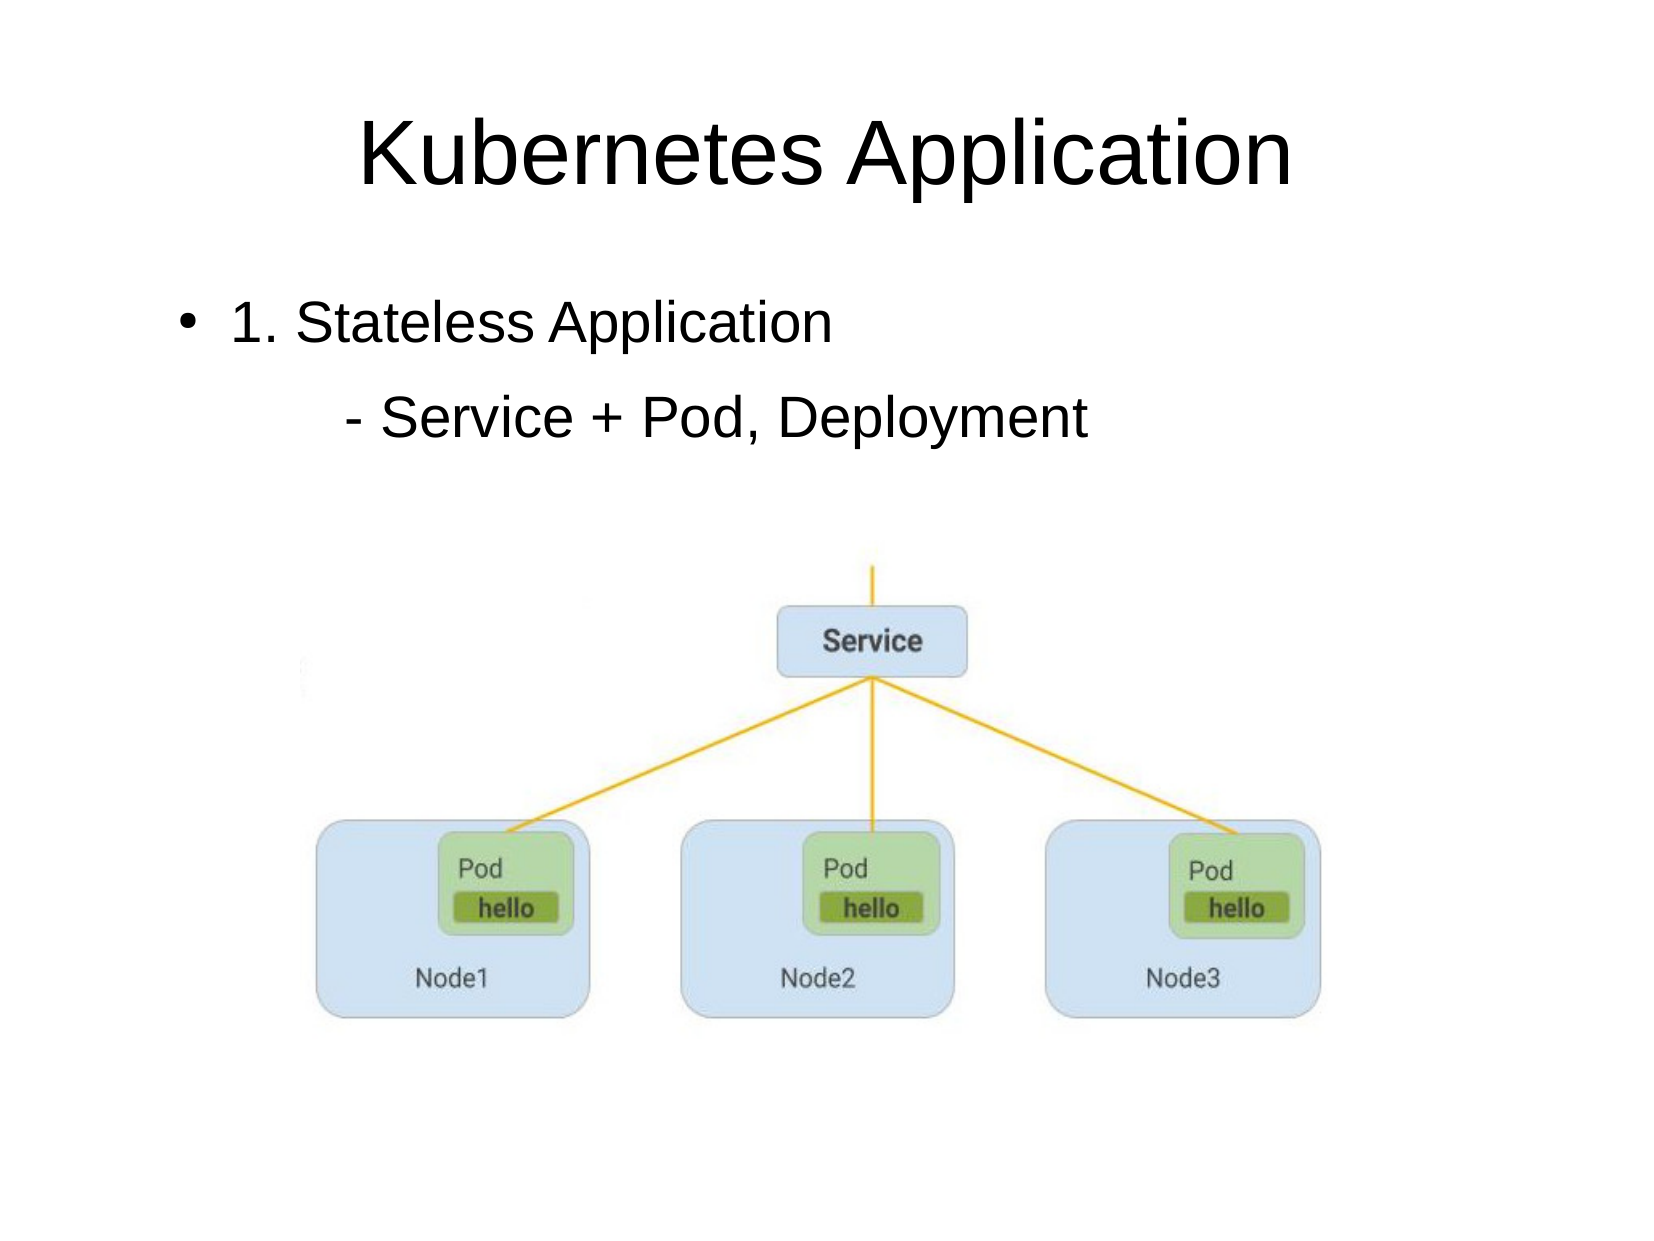

# Kubernetes Application
1. Stateless Application
 - Service + Pod, Deployment